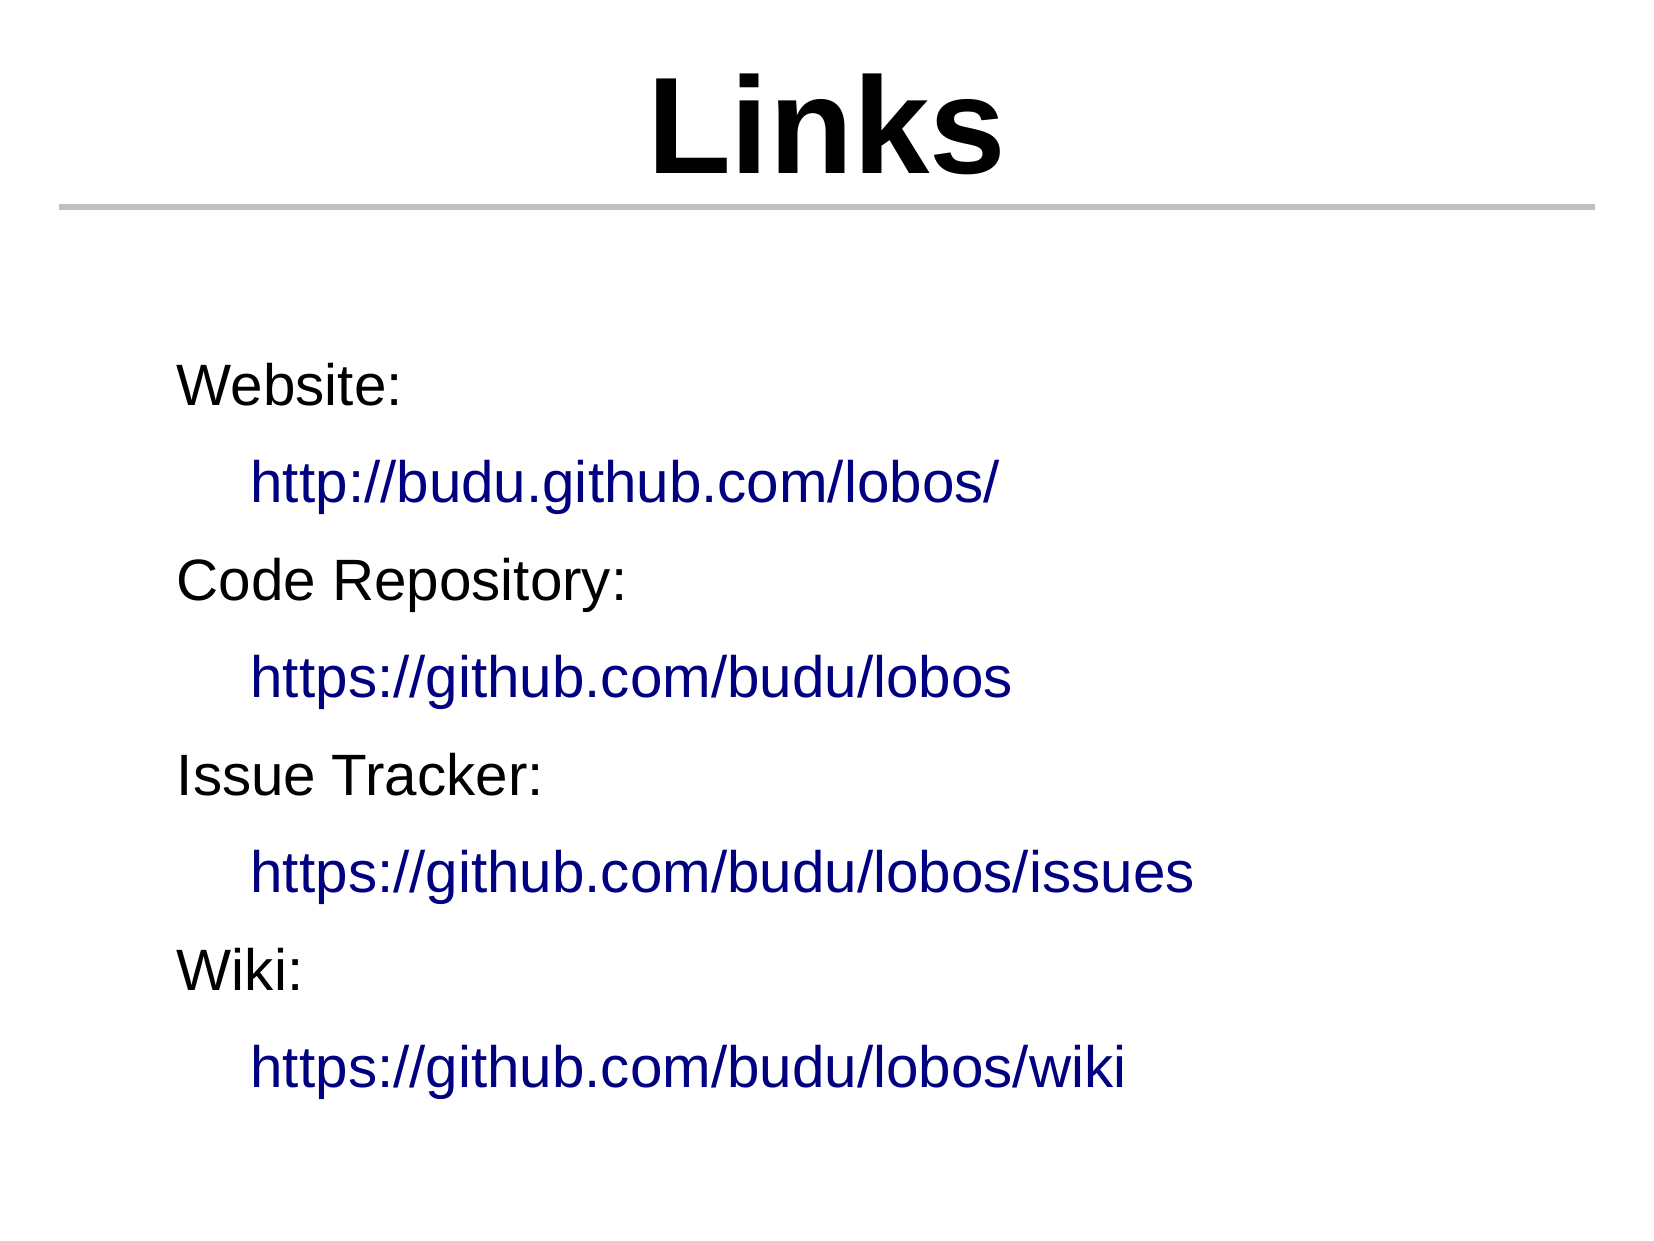

# Links
Website:
	http://budu.github.com/lobos/
Code Repository:
	https://github.com/budu/lobos
Issue Tracker:
	https://github.com/budu/lobos/issues
Wiki:
	https://github.com/budu/lobos/wiki